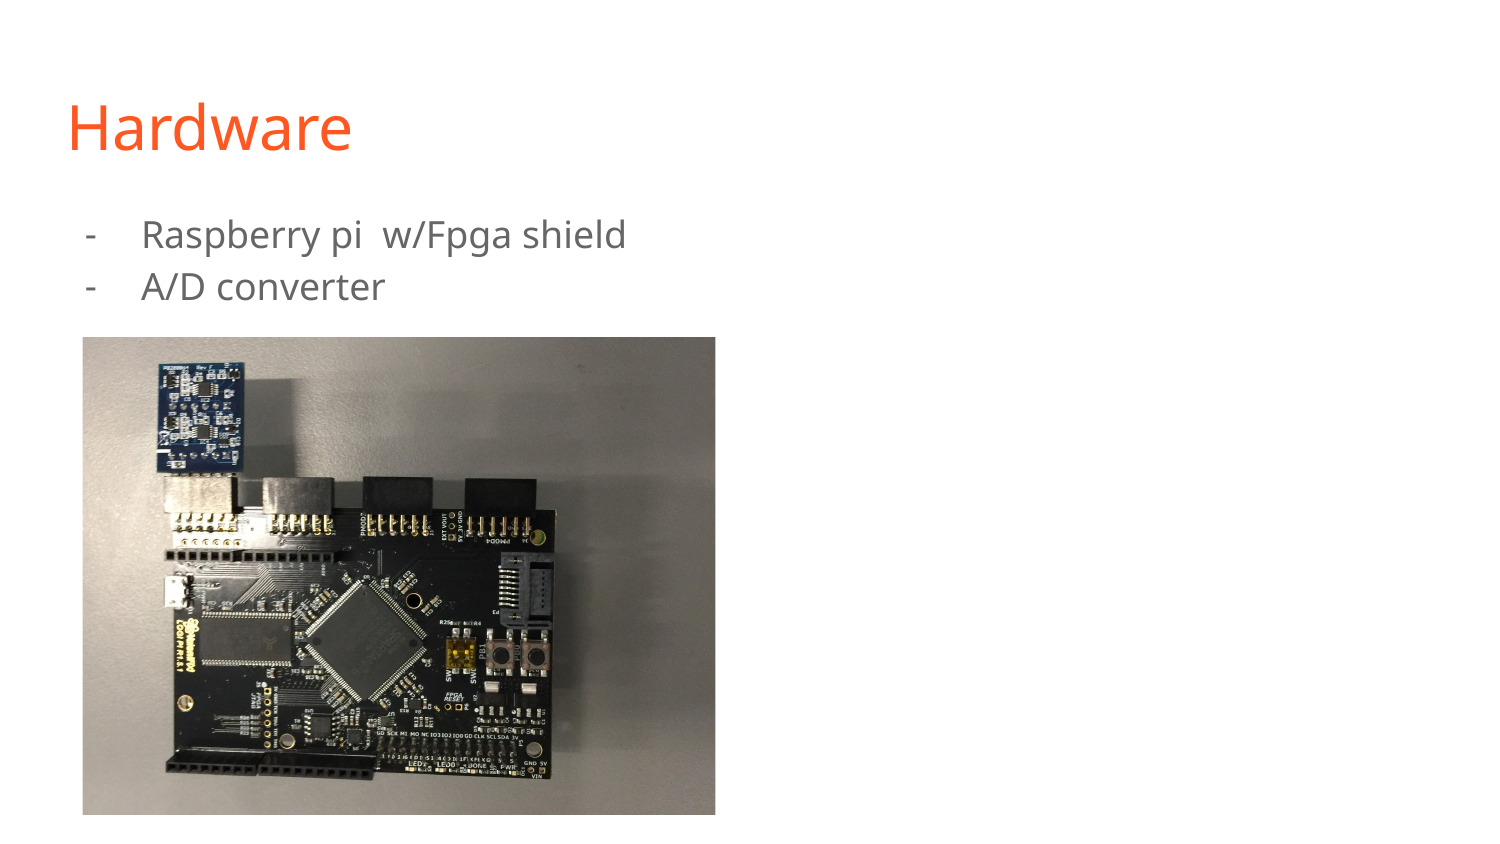

# Hardware
Raspberry pi w/Fpga shield
A/D converter